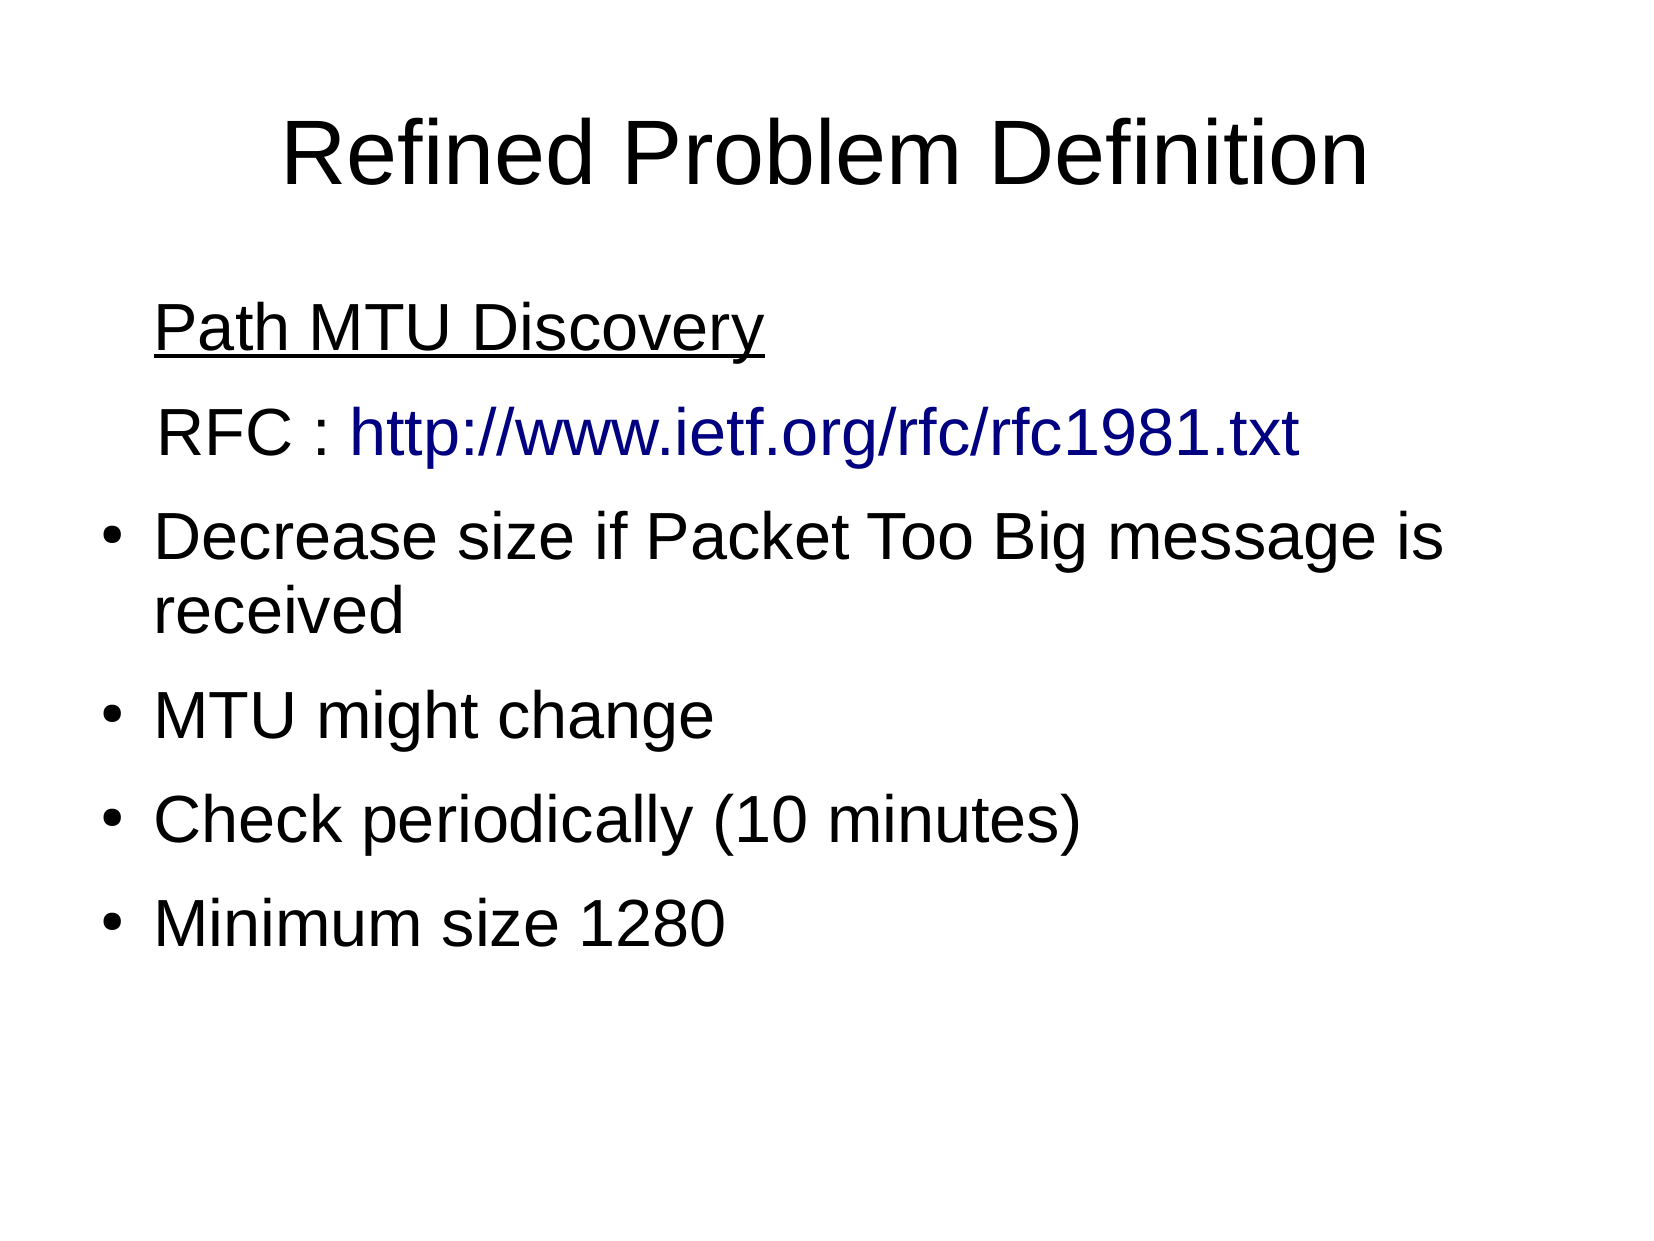

# Refined Problem Definition
Path MTU Discovery
 RFC : http://www.ietf.org/rfc/rfc1981.txt
Decrease size if Packet Too Big message is received
MTU might change
Check periodically (10 minutes)
Minimum size 1280